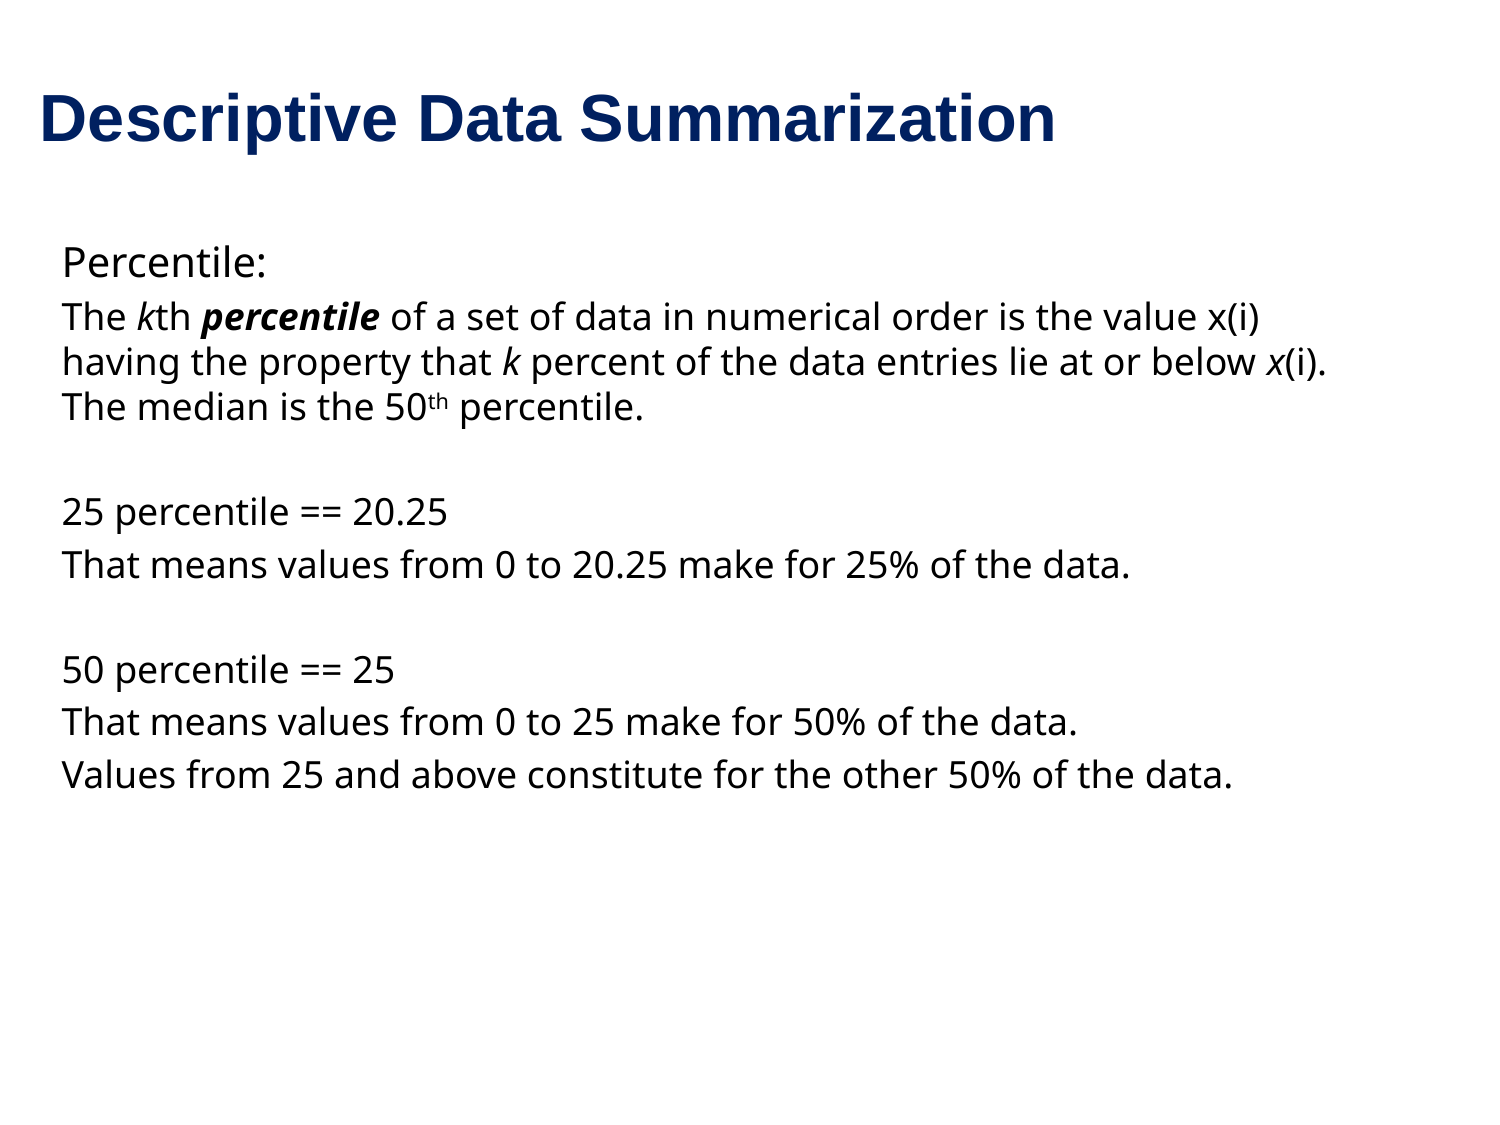

# Descriptive Data Summarization
Percentile:
The kth percentile of a set of data in numerical order is the value x(i) having the property that k percent of the data entries lie at or below x(i). The median is the 50th percentile.
25 percentile == 20.25
That means values from 0 to 20.25 make for 25% of the data.
50 percentile == 25
That means values from 0 to 25 make for 50% of the data.
Values from 25 and above constitute for the other 50% of the data.